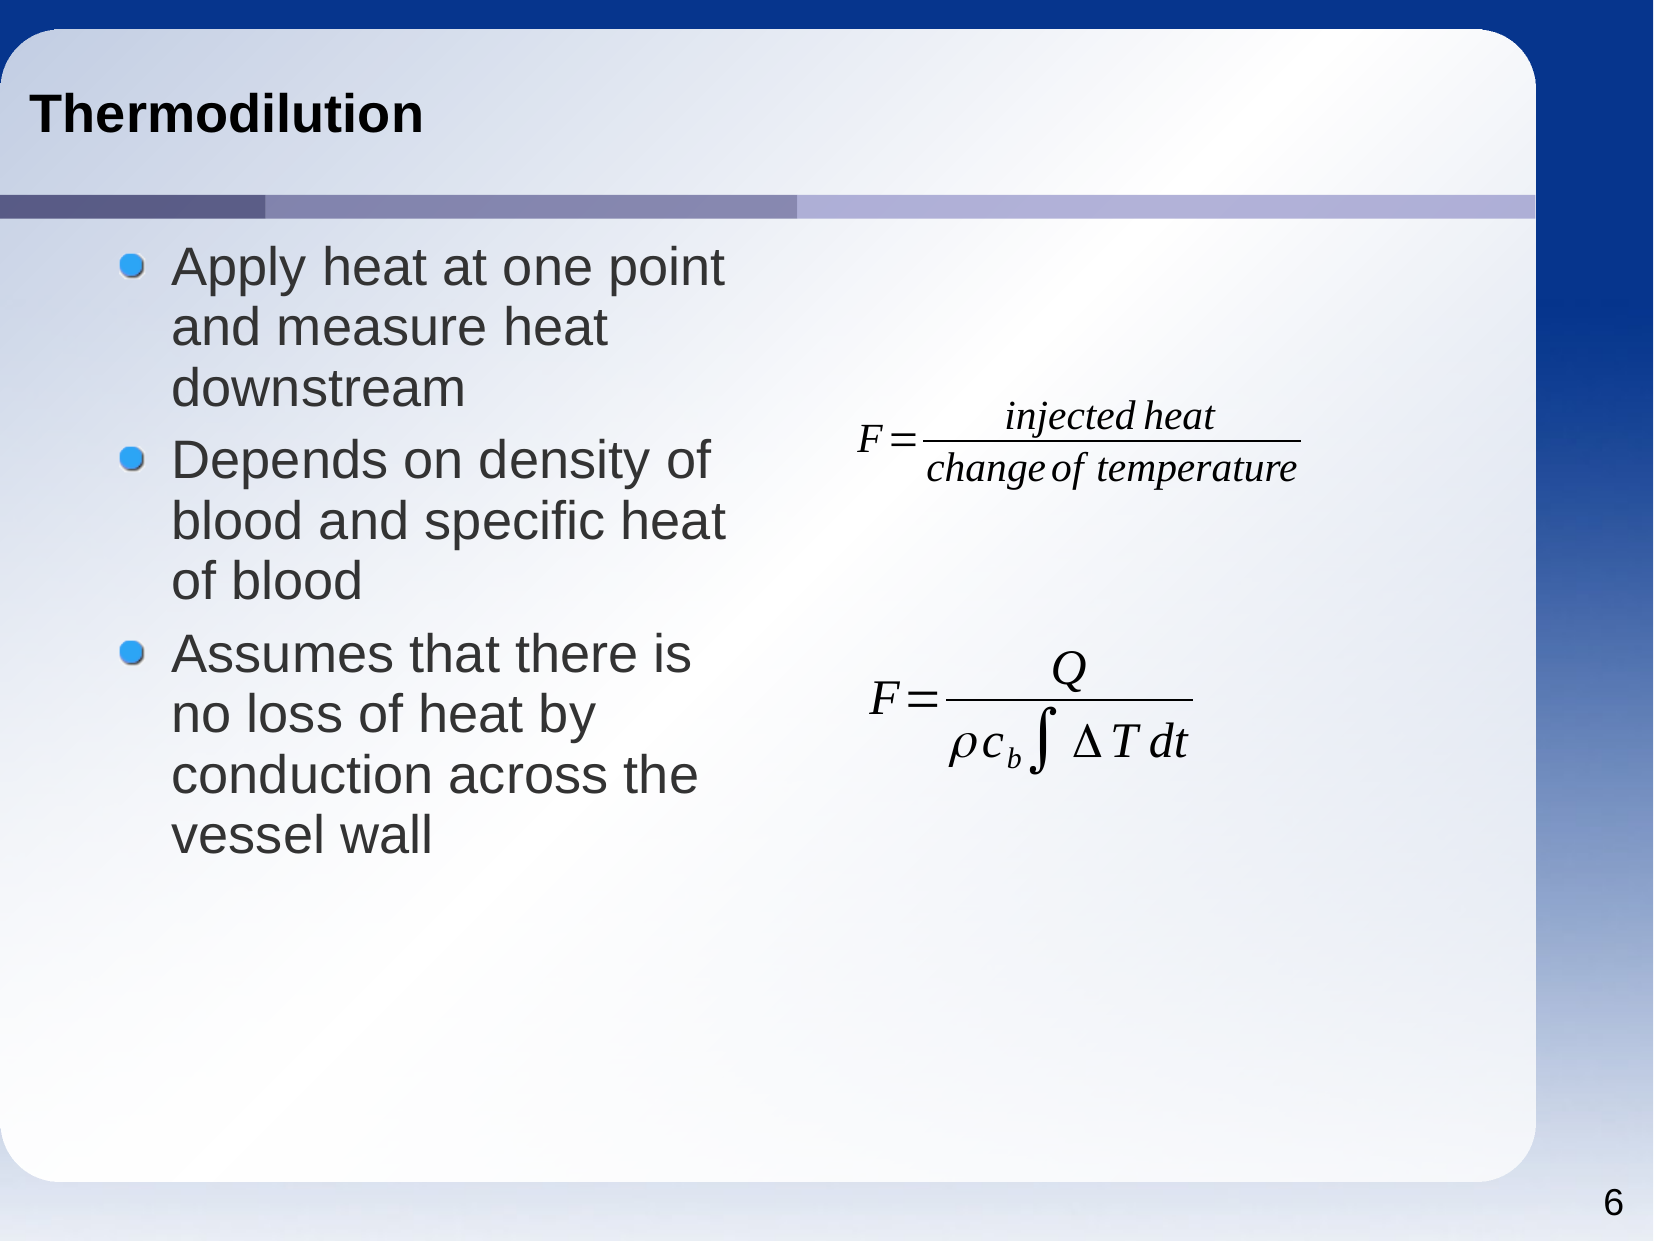

# Thermodilution
Apply heat at one point and measure heat downstream
Depends on density of blood and specific heat of blood
Assumes that there is no loss of heat by conduction across the vessel wall
6